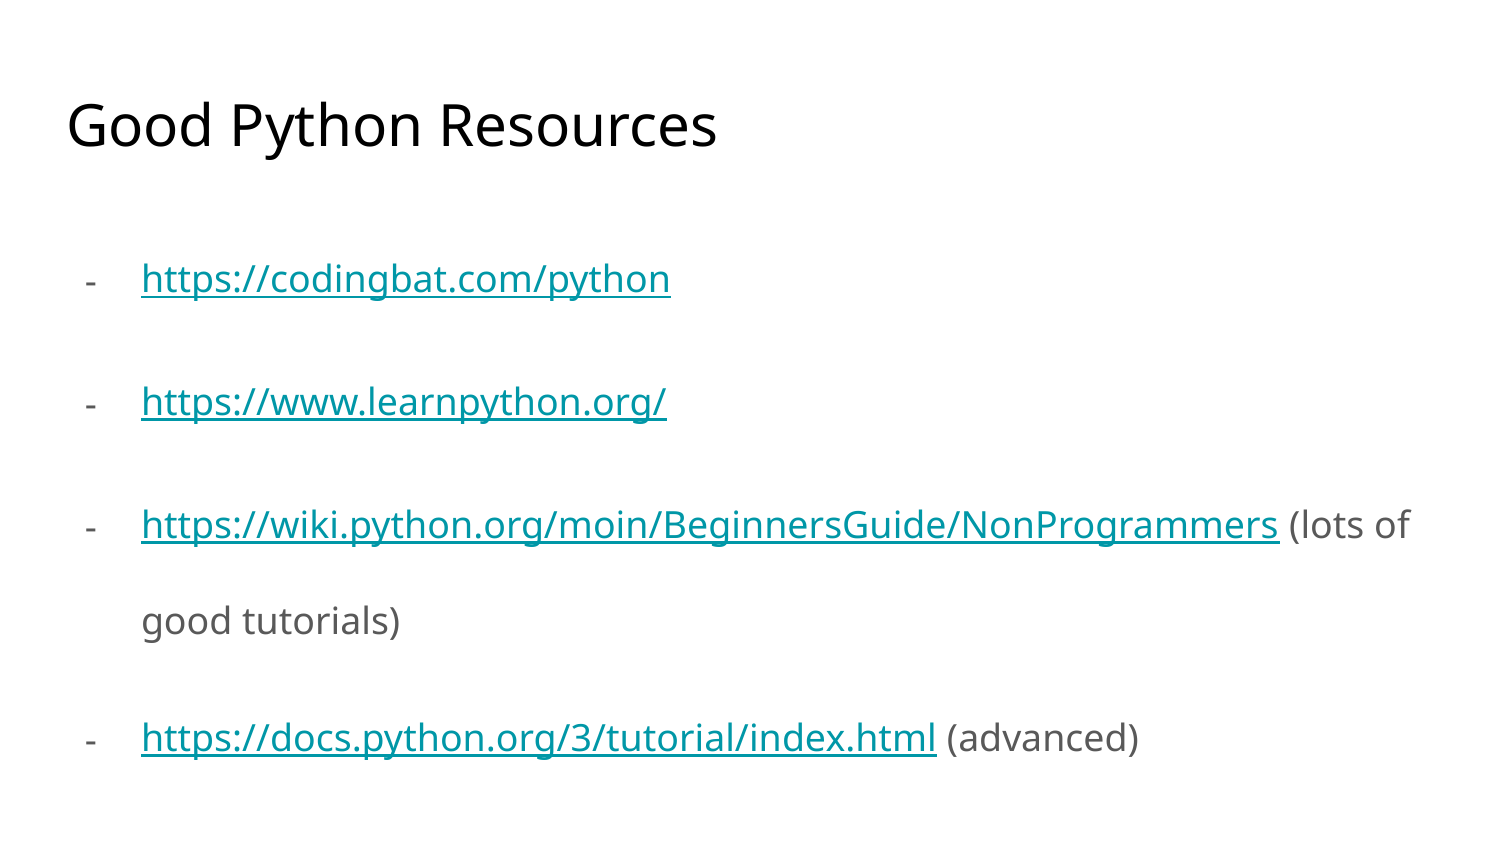

# Good Python Resources
https://codingbat.com/python
https://www.learnpython.org/
https://wiki.python.org/moin/BeginnersGuide/NonProgrammers (lots of good tutorials)
https://docs.python.org/3/tutorial/index.html (advanced)